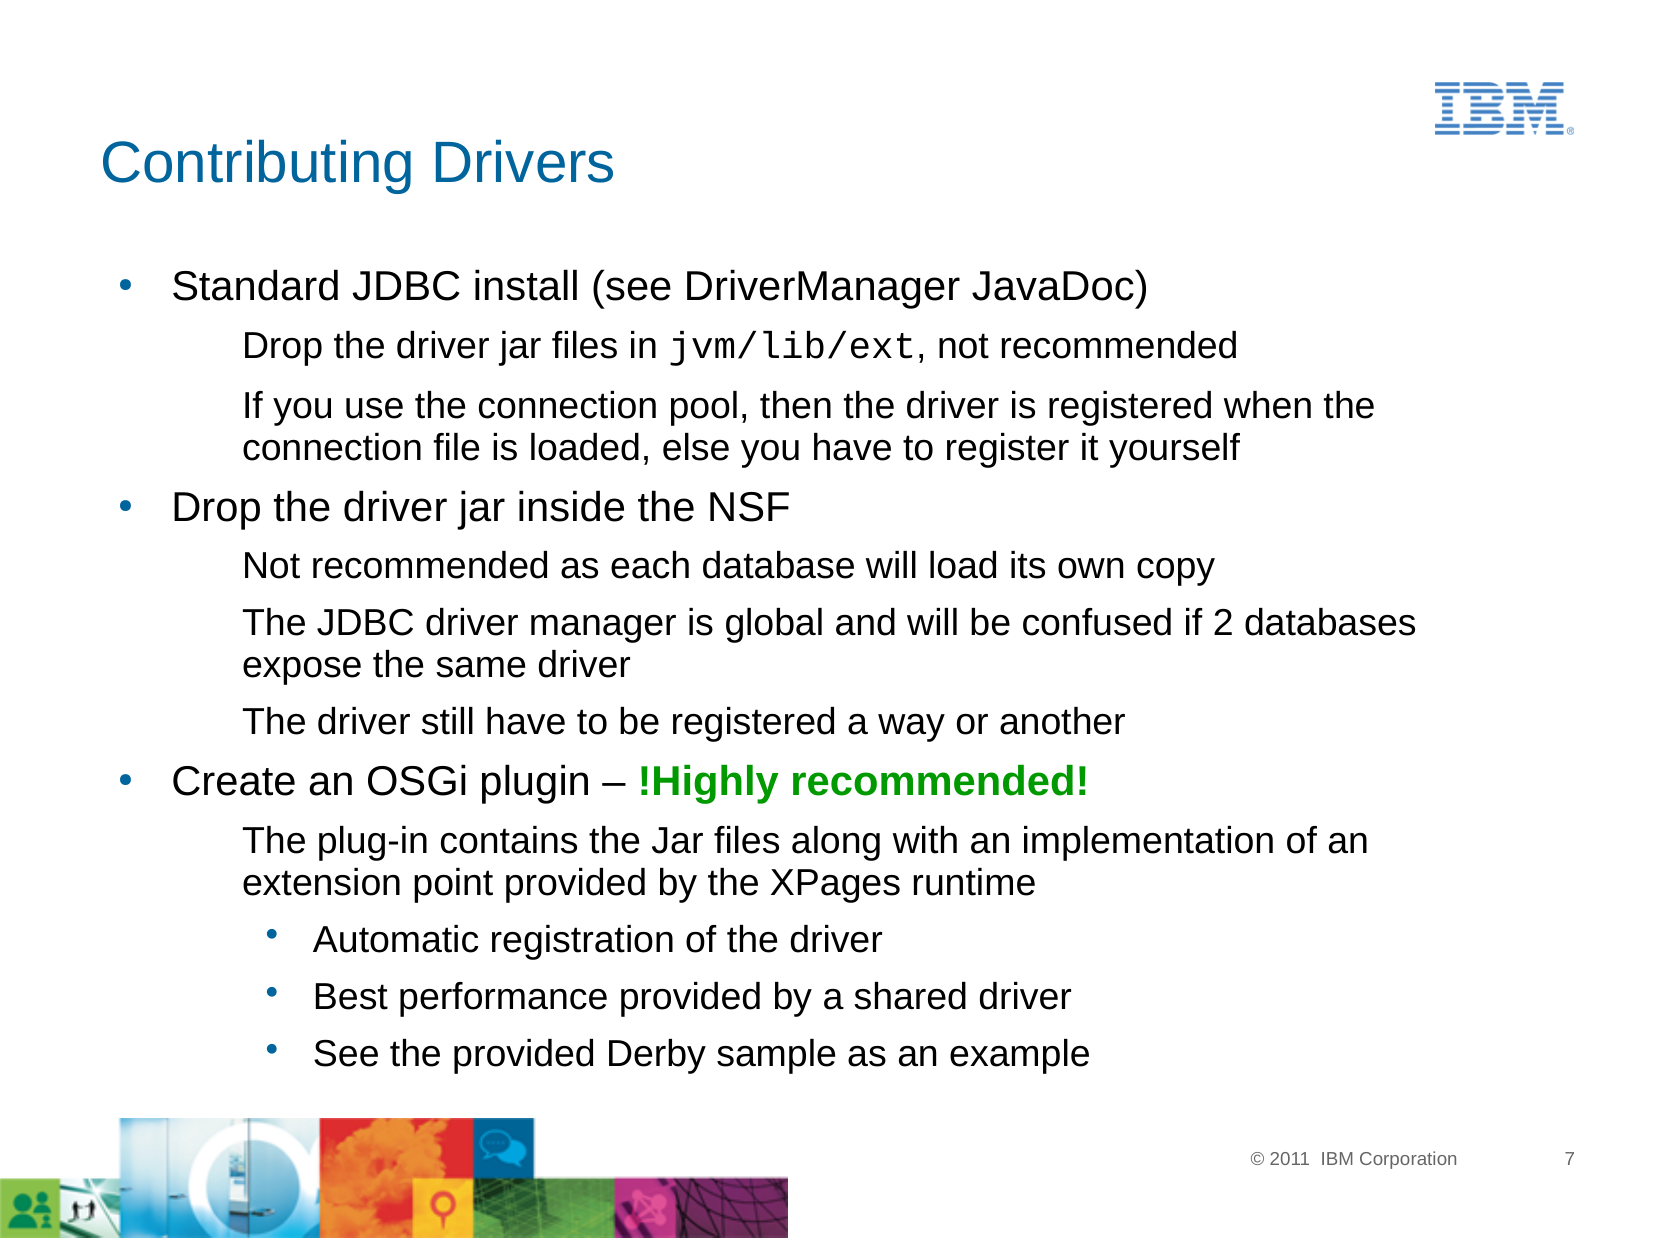

# Contributing Drivers
Standard JDBC install (see DriverManager JavaDoc)
Drop the driver jar files in jvm/lib/ext, not recommended
If you use the connection pool, then the driver is registered when the connection file is loaded, else you have to register it yourself
Drop the driver jar inside the NSF
Not recommended as each database will load its own copy
The JDBC driver manager is global and will be confused if 2 databases expose the same driver
The driver still have to be registered a way or another
Create an OSGi plugin – !Highly recommended!
The plug-in contains the Jar files along with an implementation of an extension point provided by the XPages runtime
Automatic registration of the driver
Best performance provided by a shared driver
See the provided Derby sample as an example